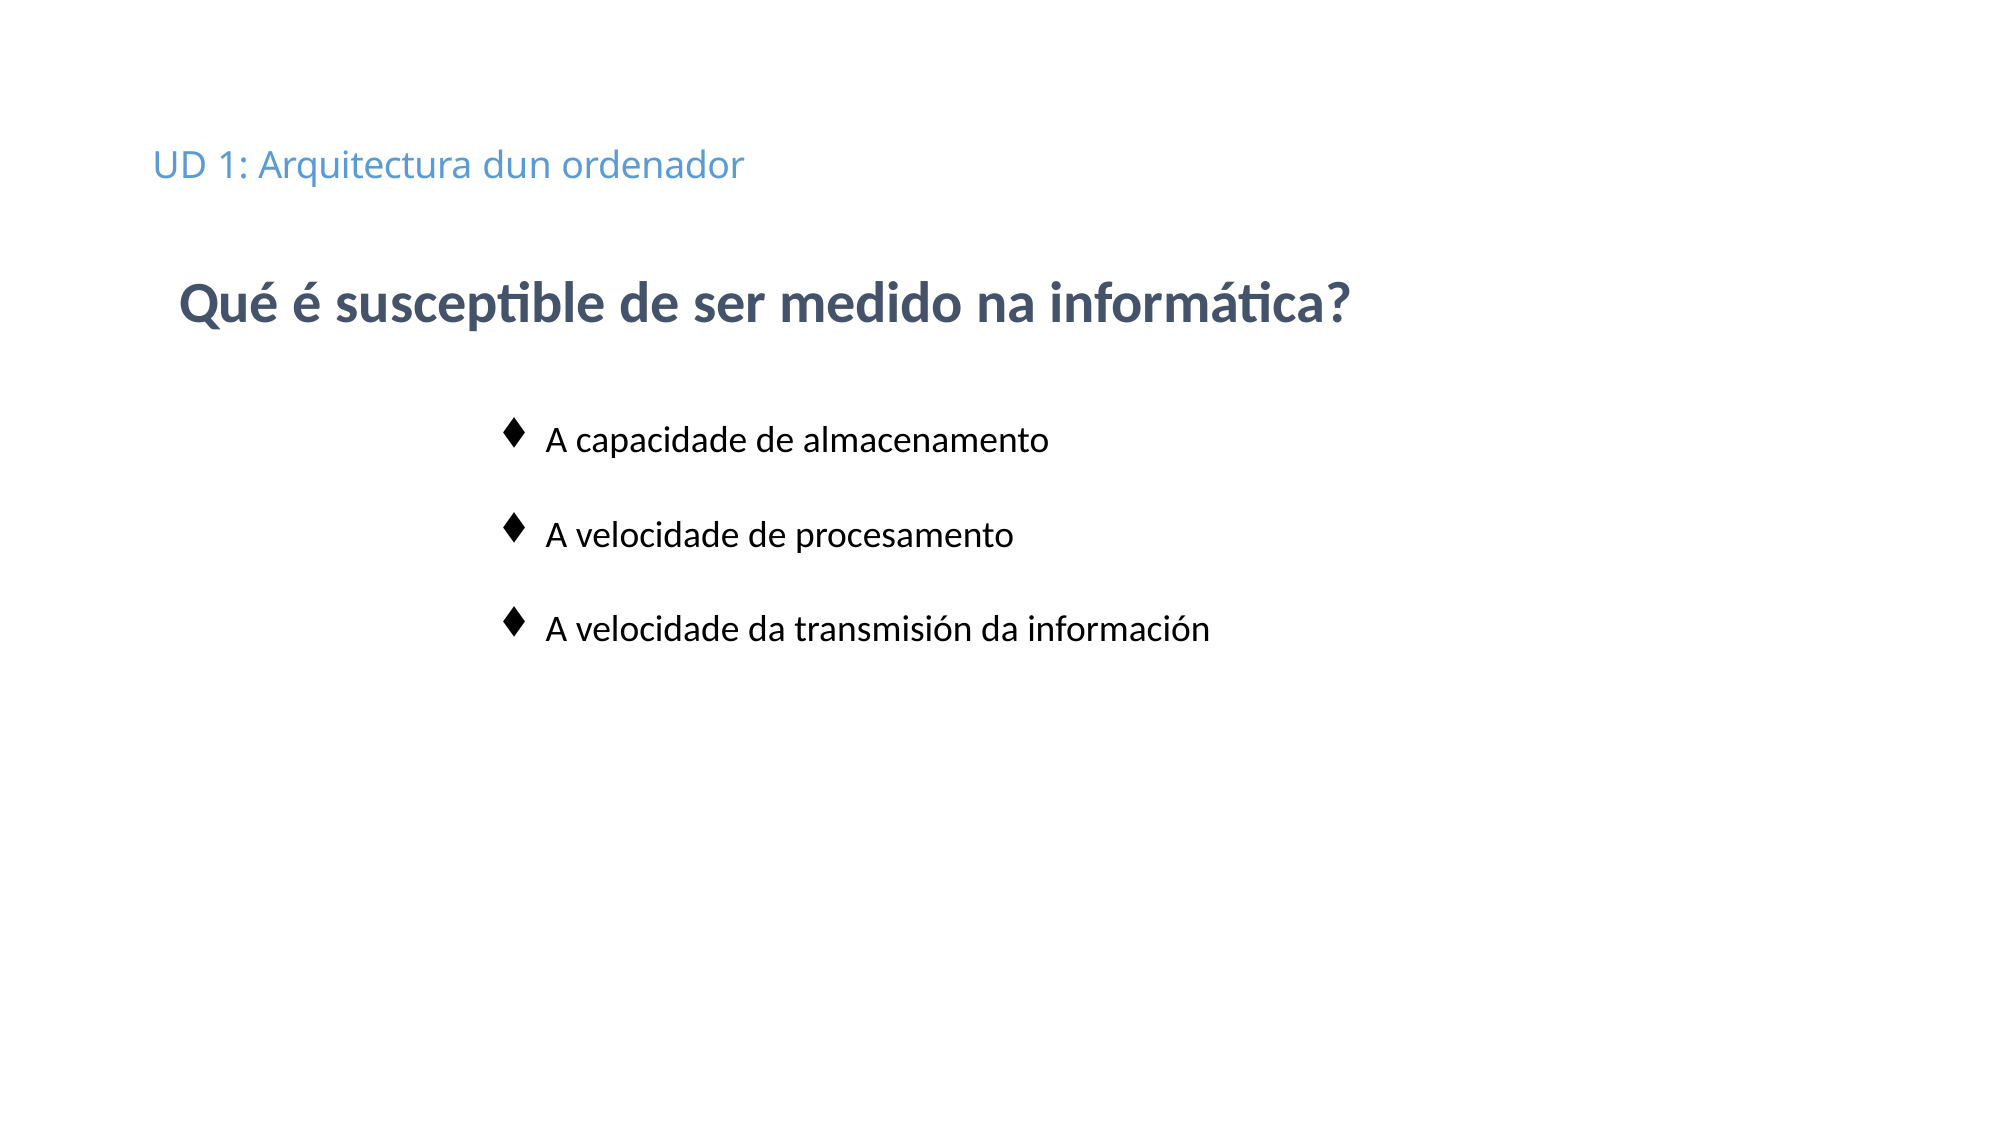

# UD 1: Arquitectura dun ordenador
Qué é susceptible de ser medido na informática?
A capacidade de almacenamento
A velocidade de procesamento
A velocidade da transmisión da información